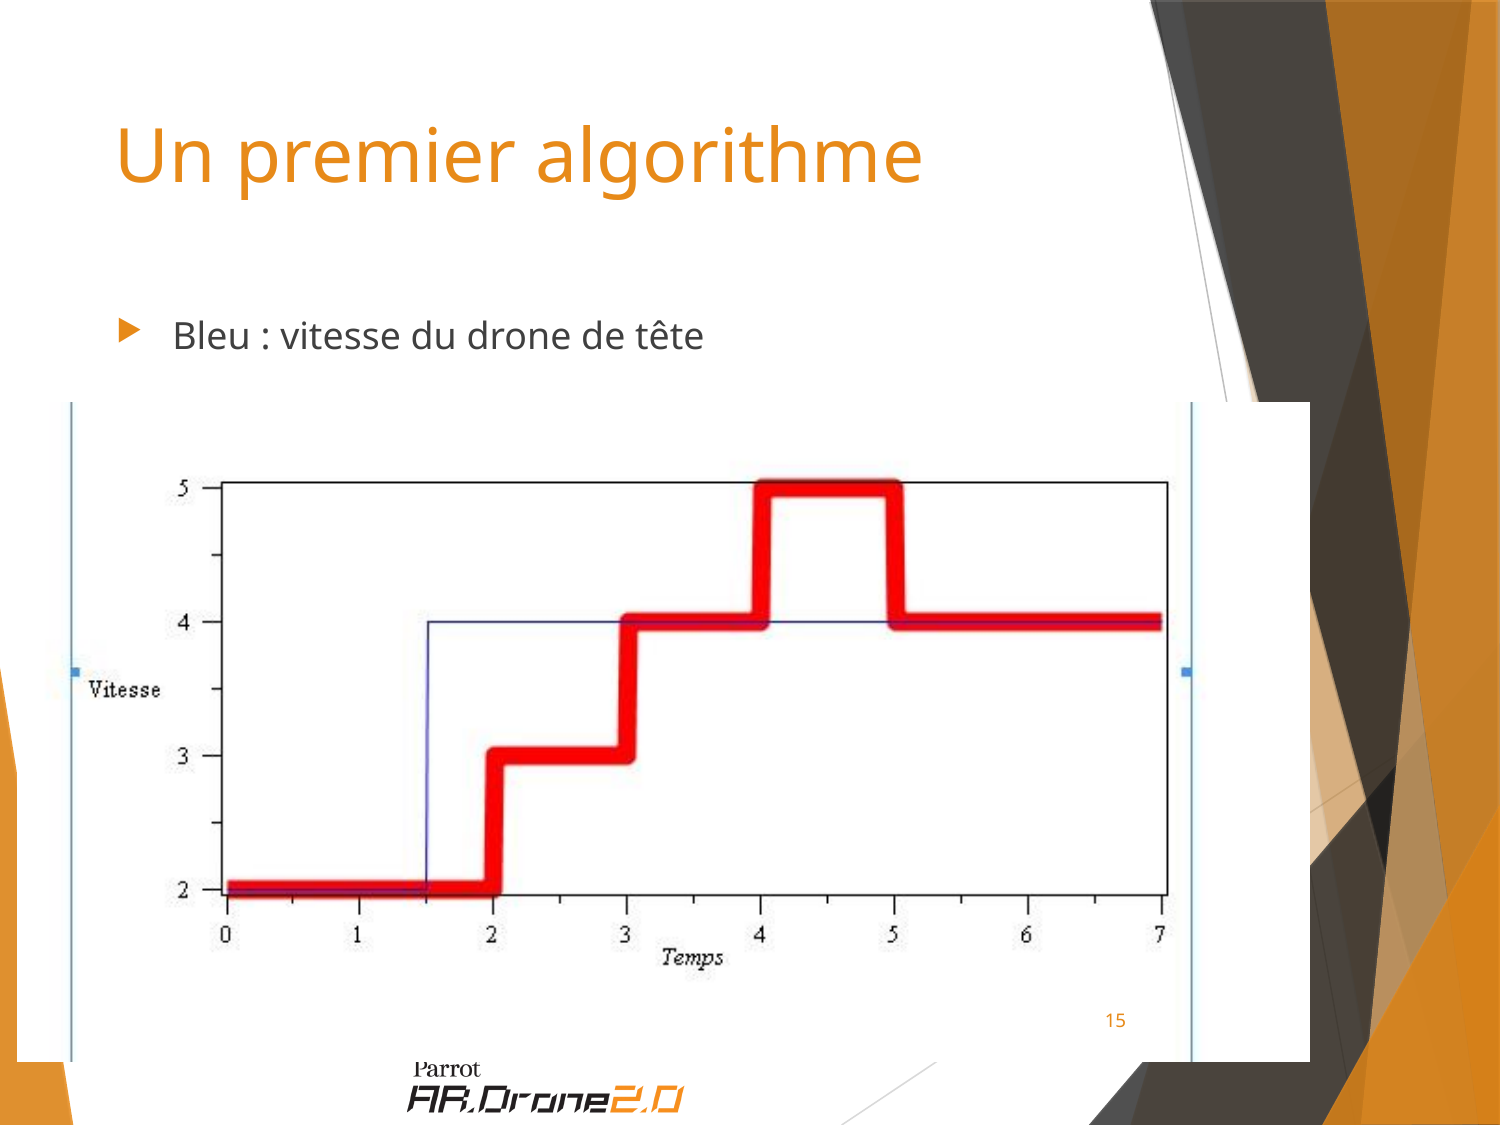

# Un premier algorithme
Bleu : vitesse du drone de tête